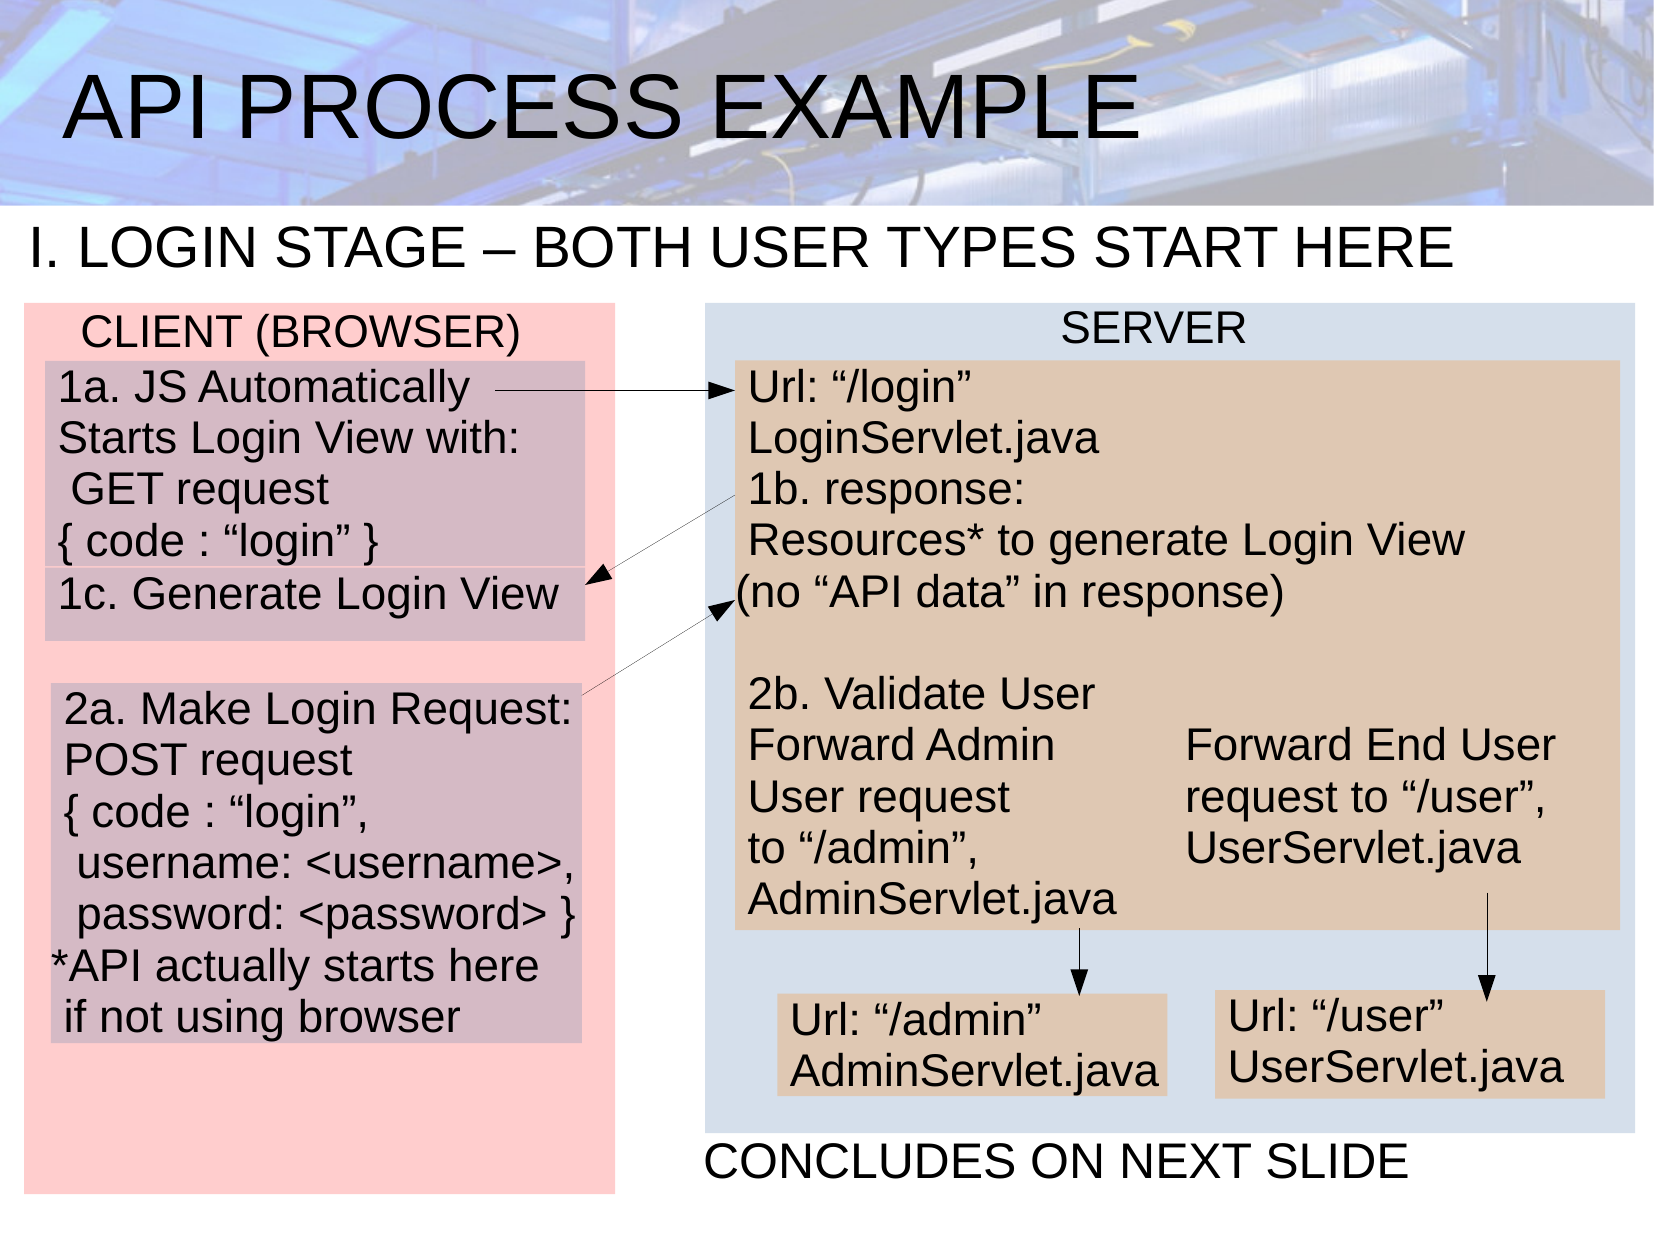

# API PROCESS EXAMPLE
I. LOGIN STAGE – BOTH USER TYPES START HERE
SERVER
CLIENT (BROWSER)
 Url: “/login”
 LoginServlet.java
 1b. response:
 Resources* to generate Login View
(no “API data” in response)
 2b. Validate User
 Forward Admin		Forward End User
 User request			request to “/user”,
 to “/admin”,			UserServlet.java
 AdminServlet.java
 1a. JS Automatically
 Starts Login View with:
 GET request
 { code : “login” }
 1c. Generate Login View
 2a. Make Login Request:
 POST request
 { code : “login”,
 username: <username>,
 password: <password> }
*API actually starts here
 if not using browser
 Url: “/user”
 UserServlet.java
 Url: “/admin”
 AdminServlet.java
CONCLUDES ON NEXT SLIDE